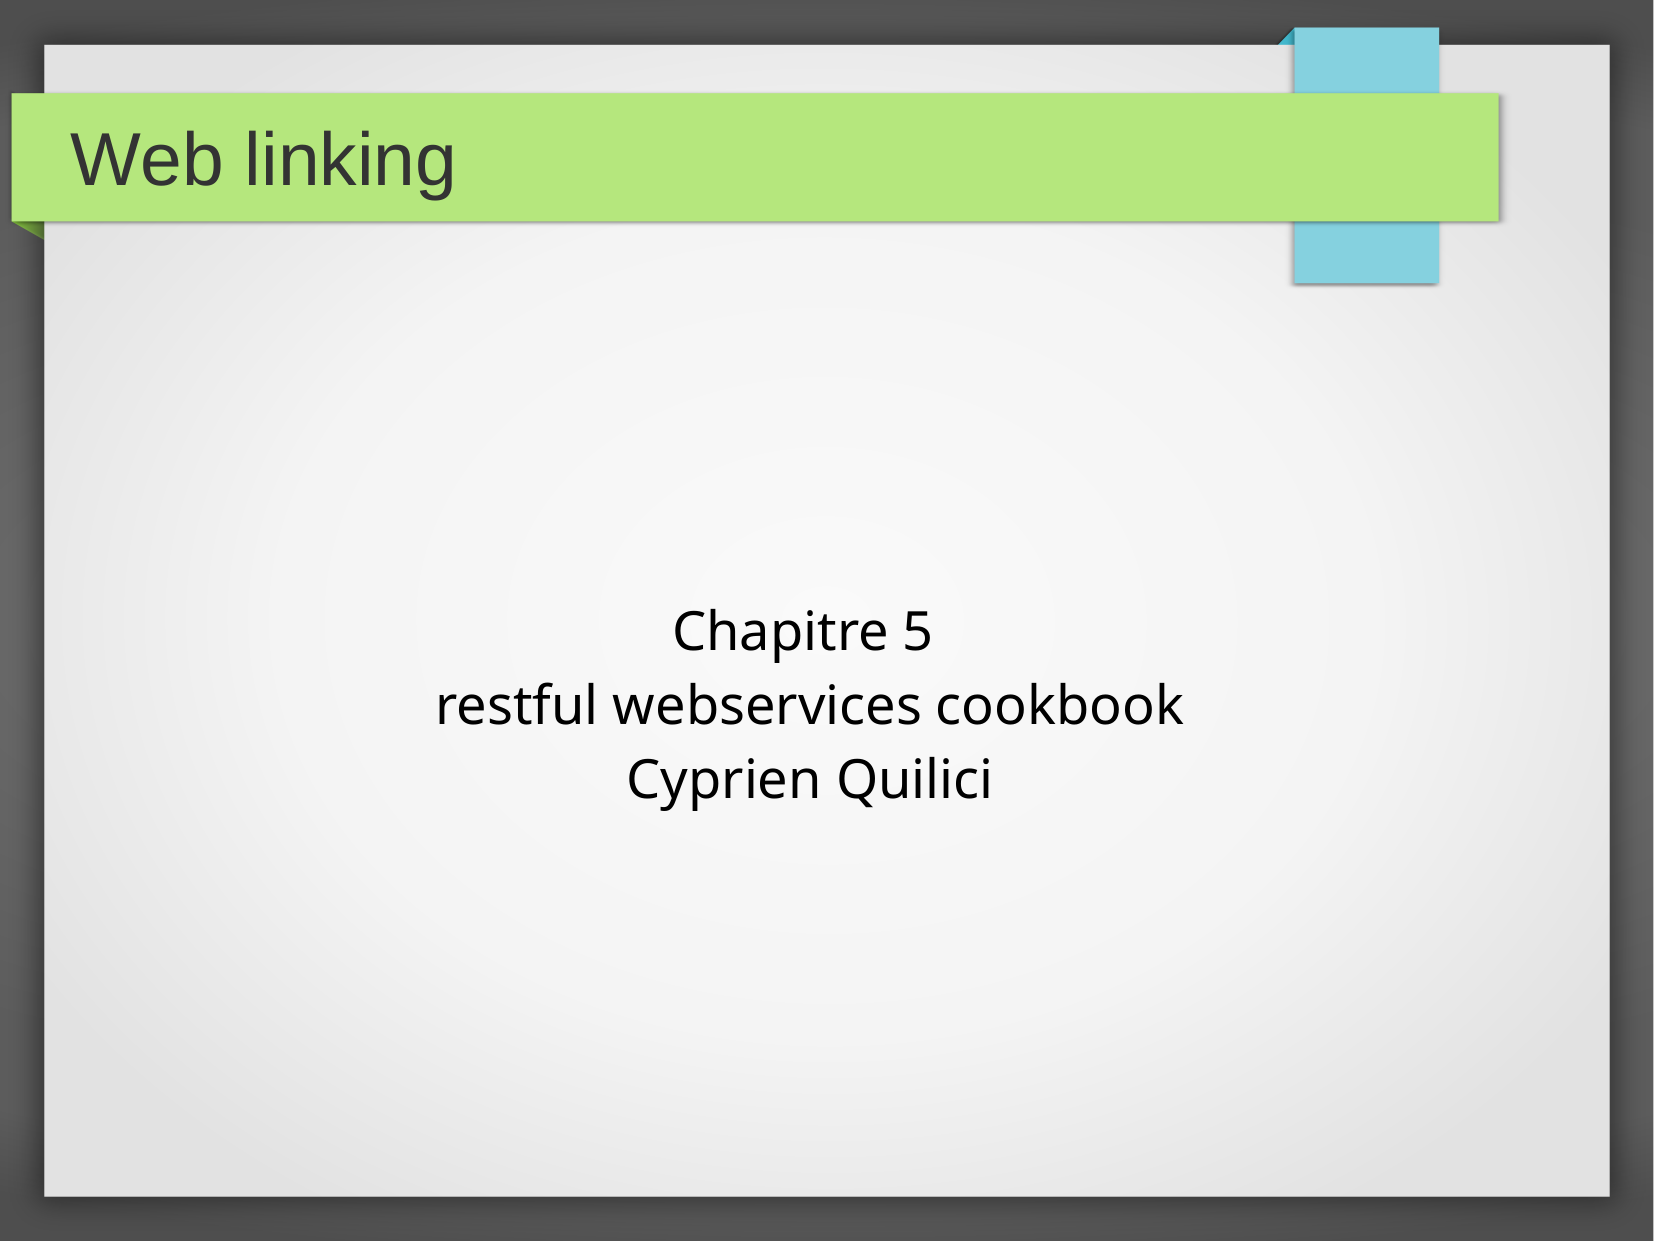

# Web linking
Chapitre 5
restful webservices cookbook
Cyprien Quilici